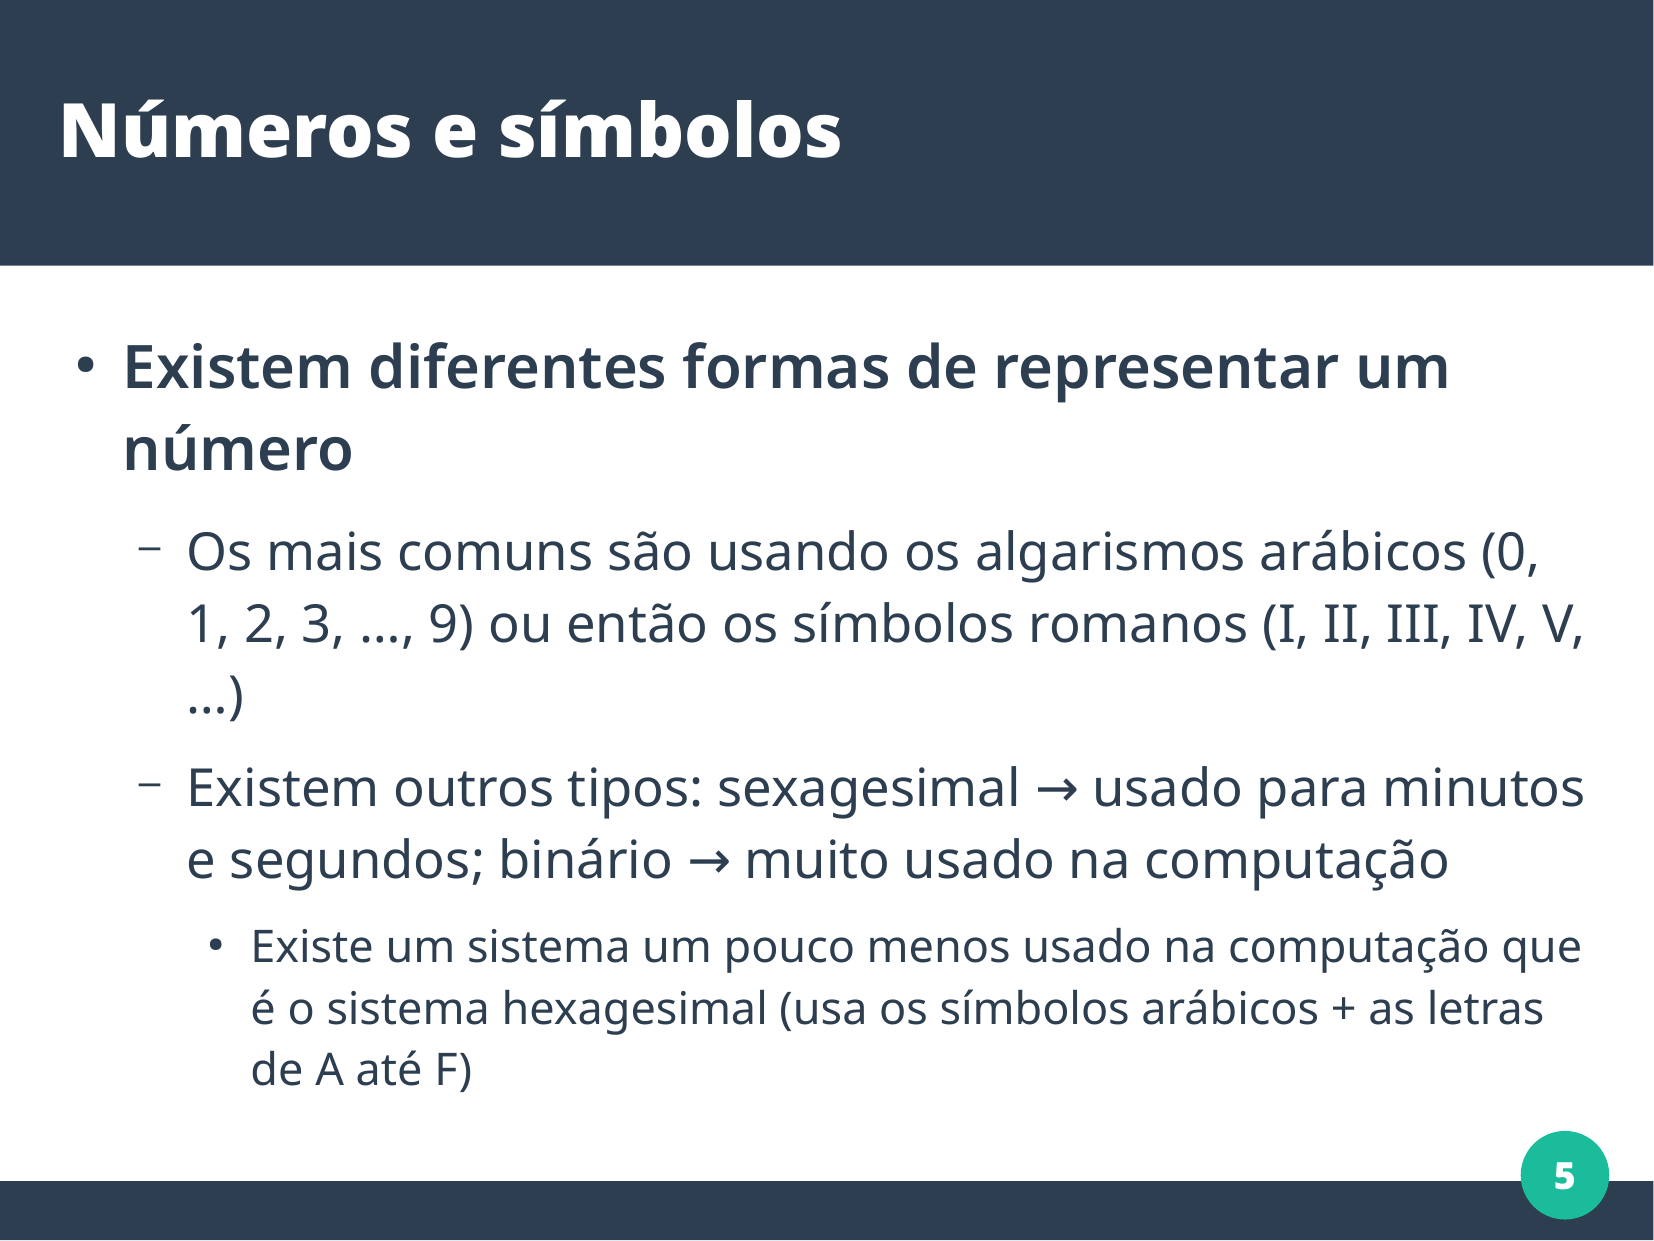

# Números e símbolos
Existem diferentes formas de representar um número
Os mais comuns são usando os algarismos arábicos (0, 1, 2, 3, …, 9) ou então os símbolos romanos (I, II, III, IV, V, …)
Existem outros tipos: sexagesimal → usado para minutos e segundos; binário → muito usado na computação
Existe um sistema um pouco menos usado na computação que é o sistema hexagesimal (usa os símbolos arábicos + as letras de A até F)
5